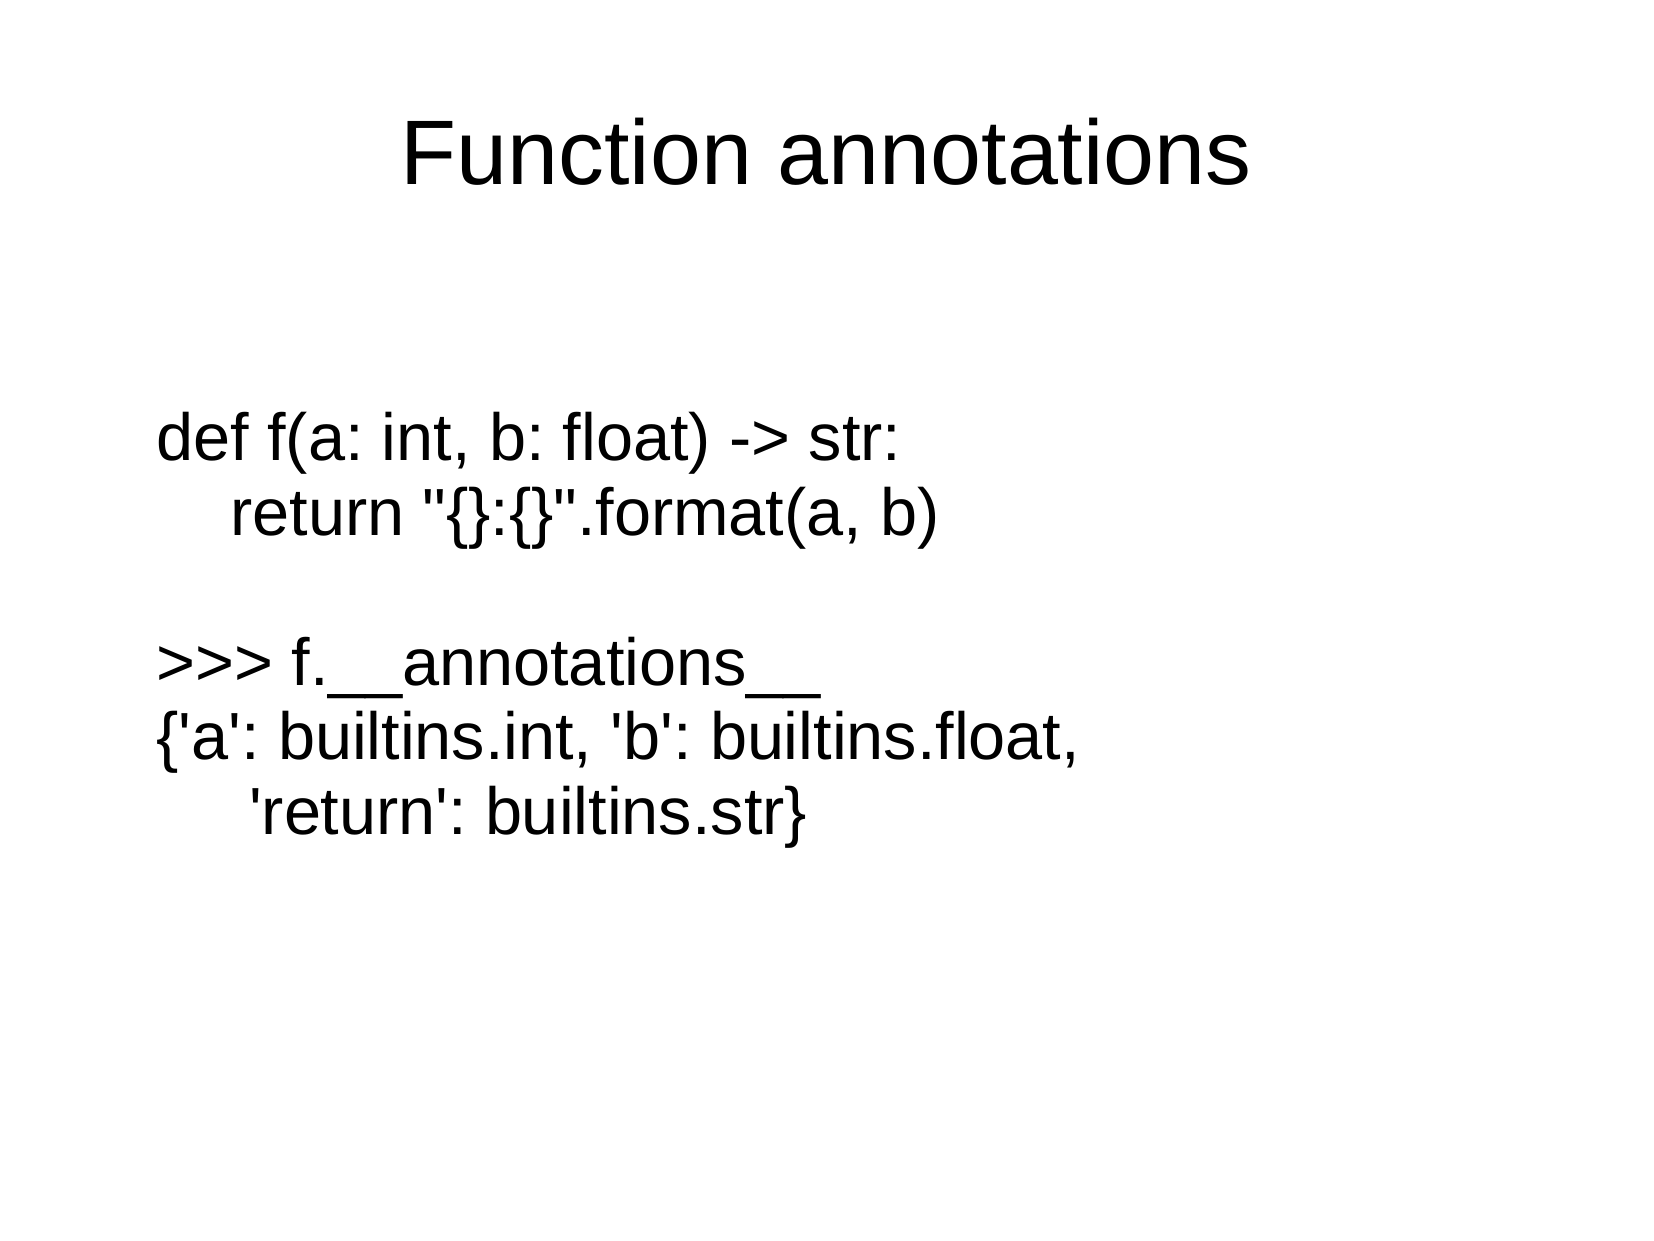

# Function annotations
 def f(a: int, b: float) -> str:
 return "{}:{}".format(a, b)
 >>> f.__annotations__
 {'a': builtins.int, 'b': builtins.float,
 'return': builtins.str}